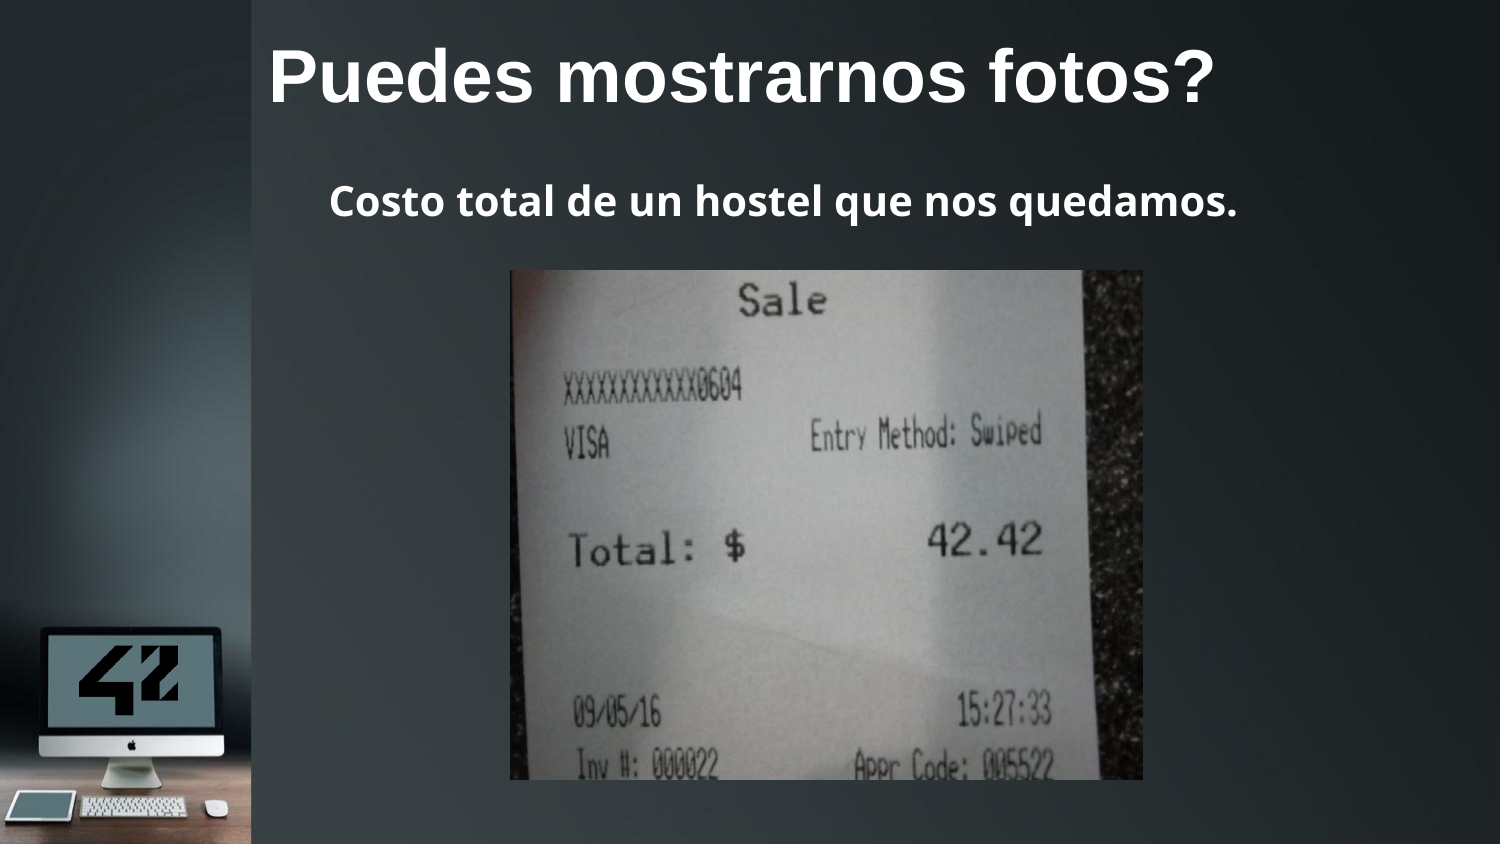

# Puedes mostrarnos fotos?
Costo total de un hostel que nos quedamos.